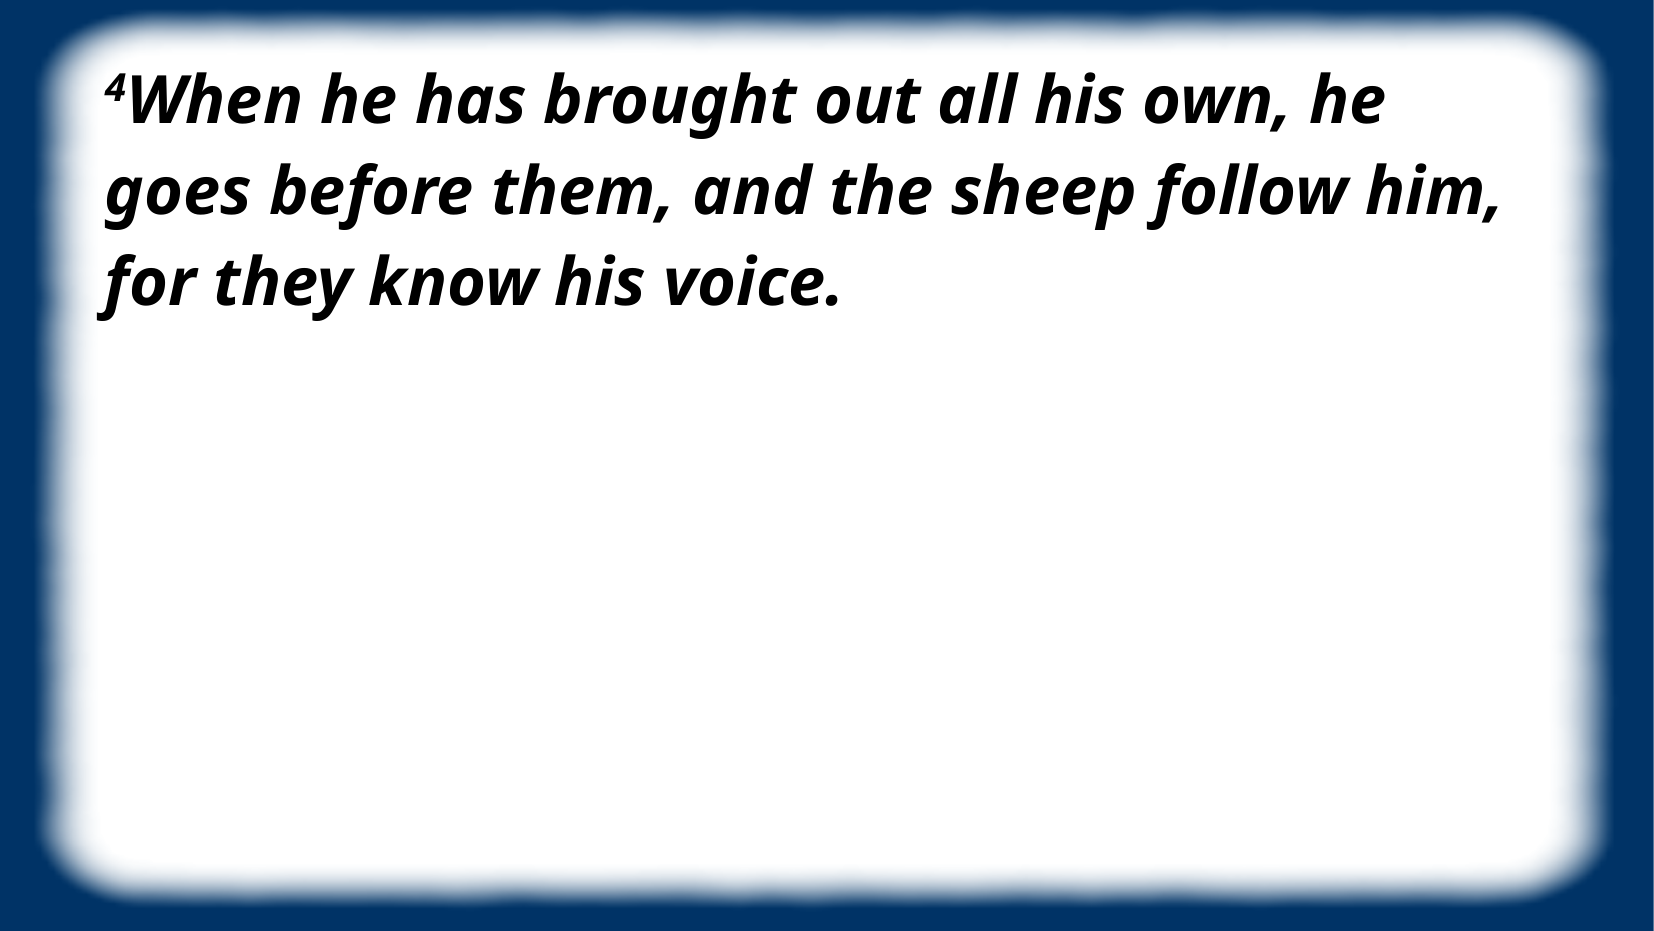

4When he has brought out all his own, he goes before them, and the sheep follow him, for they know his voice.